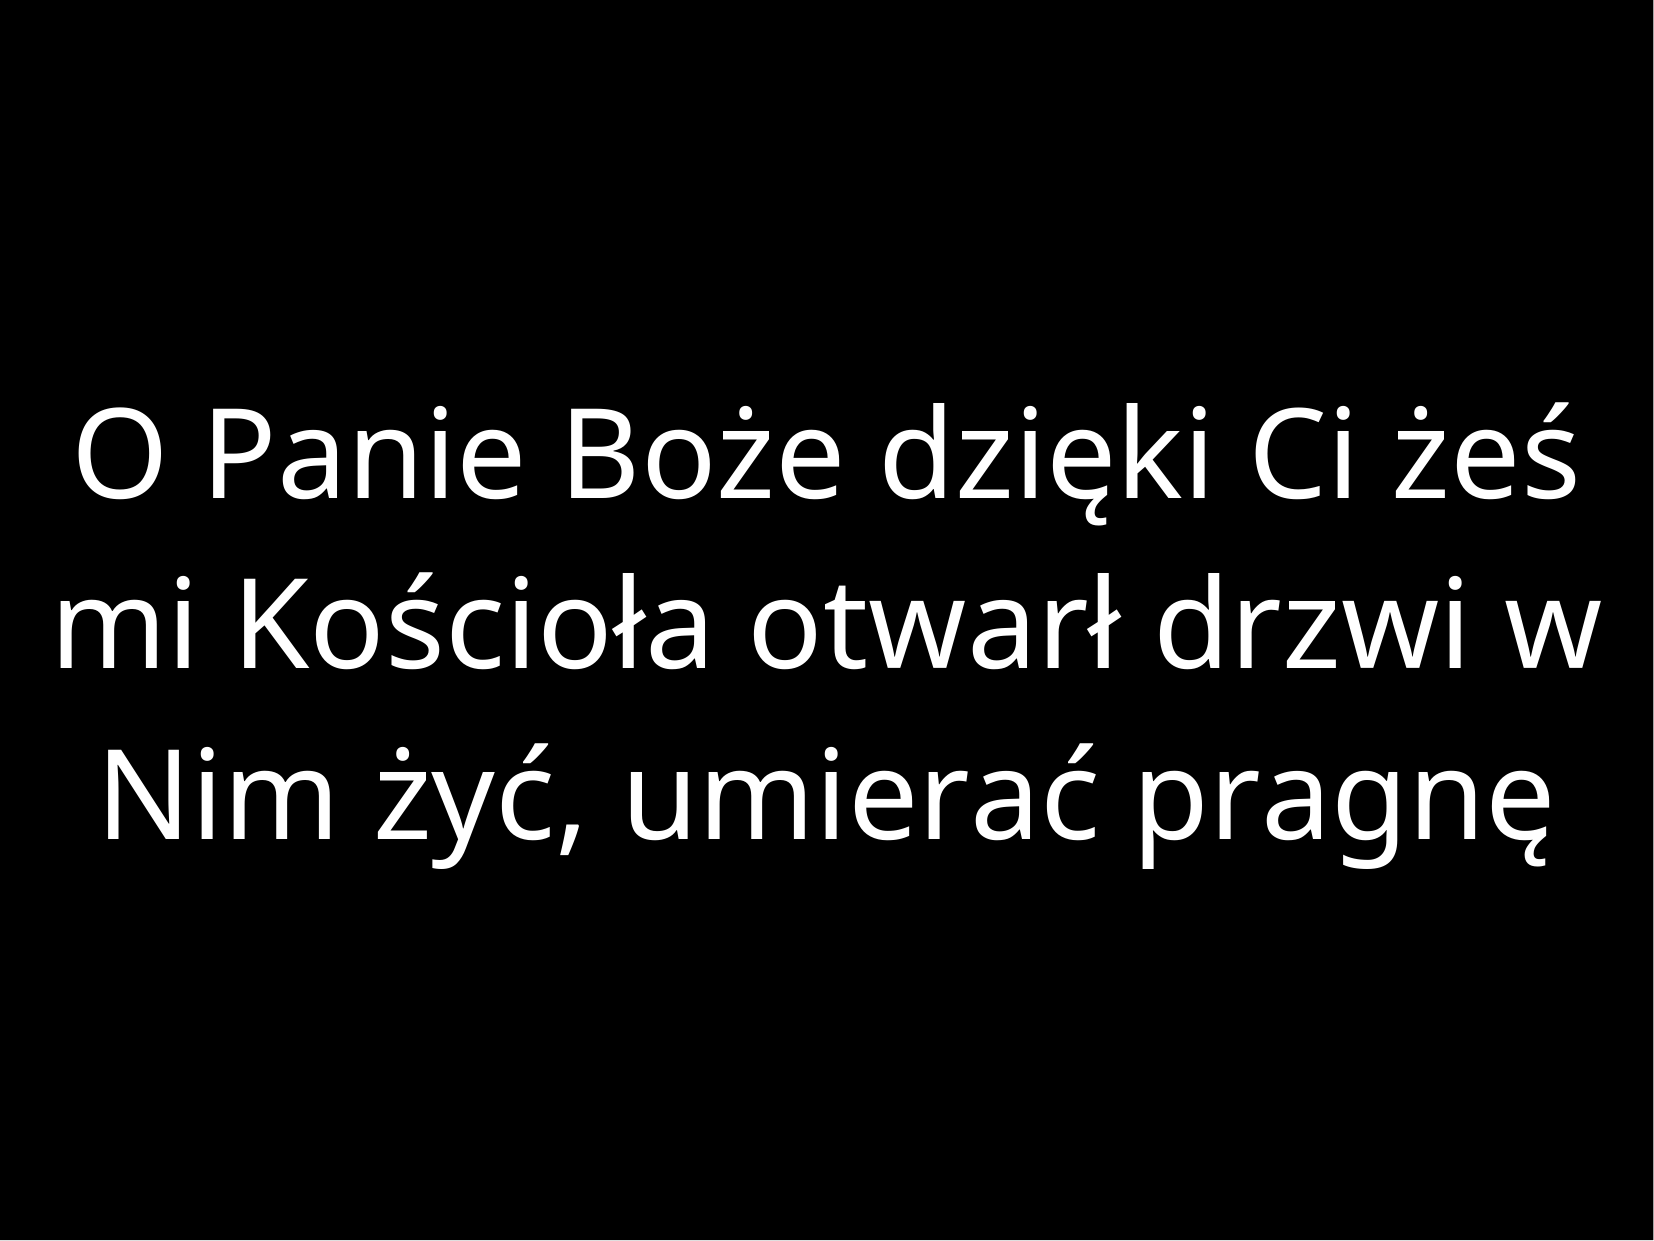

# O Panie Boże dzięki Ci żeś mi Kościoła otwarł drzwi w Nim żyć, umierać pragnę